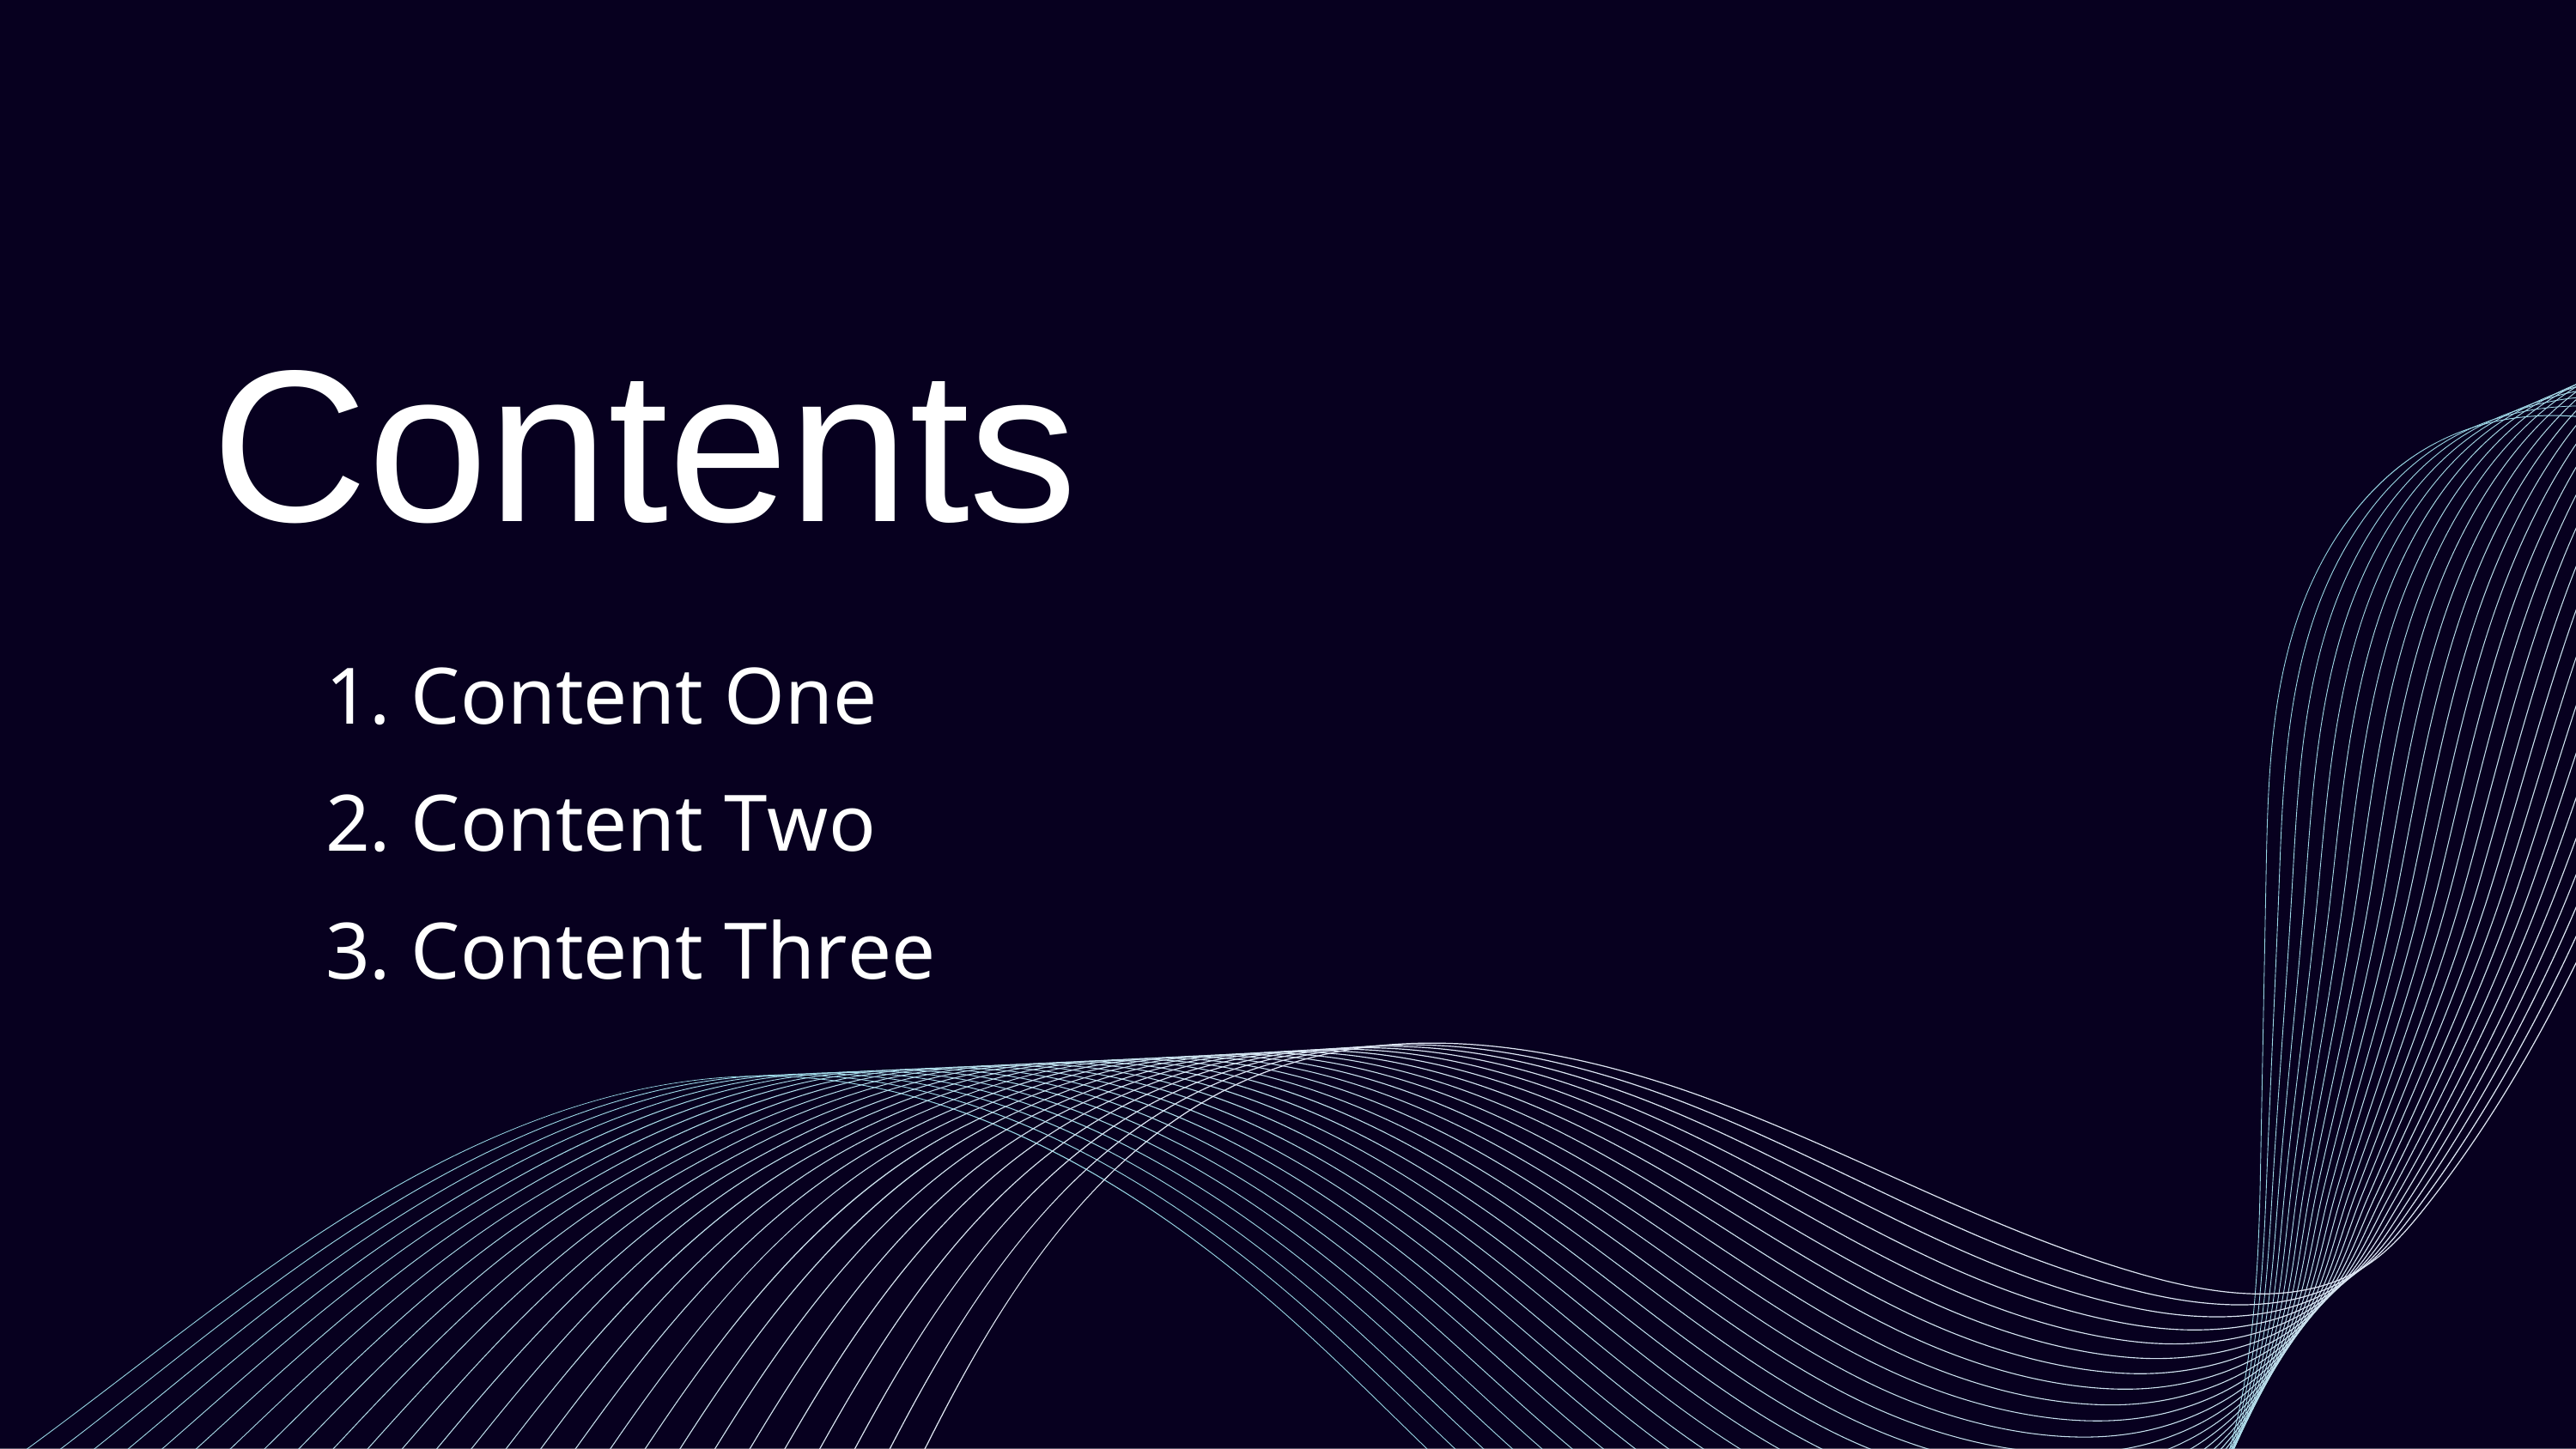

# Contents
Content One
Content Two
Content Three